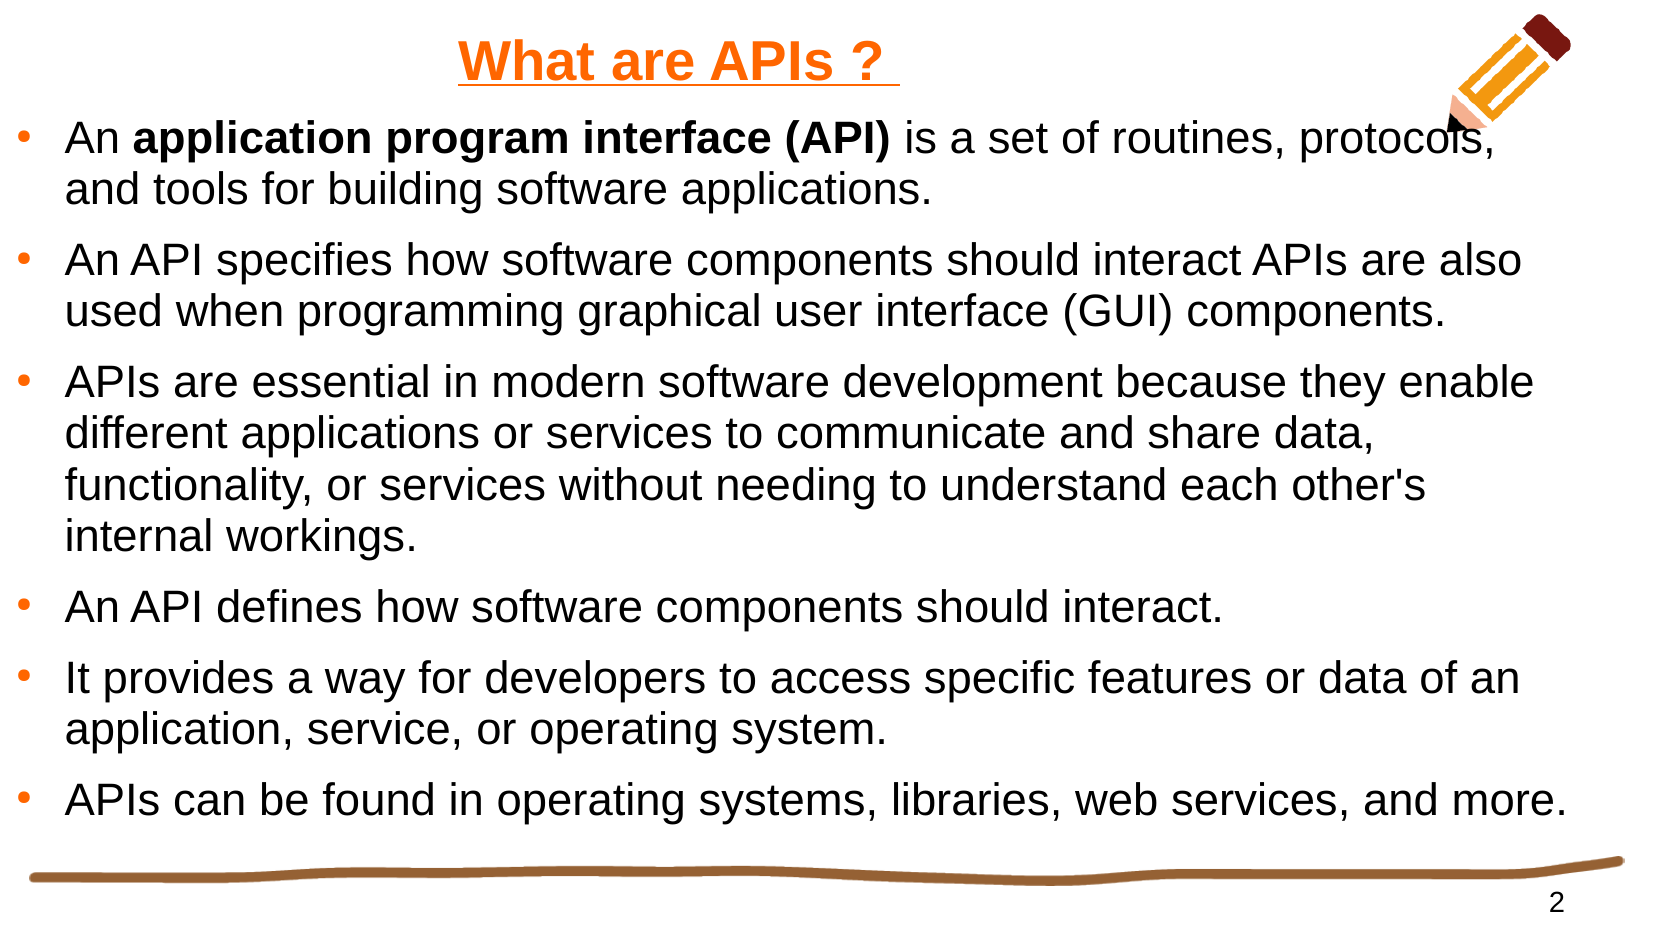

# What are APIs ?
An application program interface (API) is a set of routines, protocols, and tools for building software applications.
An API specifies how software components should interact APIs are also used when programming graphical user interface (GUI) components.
APIs are essential in modern software development because they enable different applications or services to communicate and share data, functionality, or services without needing to understand each other's internal workings.
An API defines how software components should interact.
It provides a way for developers to access specific features or data of an application, service, or operating system.
APIs can be found in operating systems, libraries, web services, and more.
2